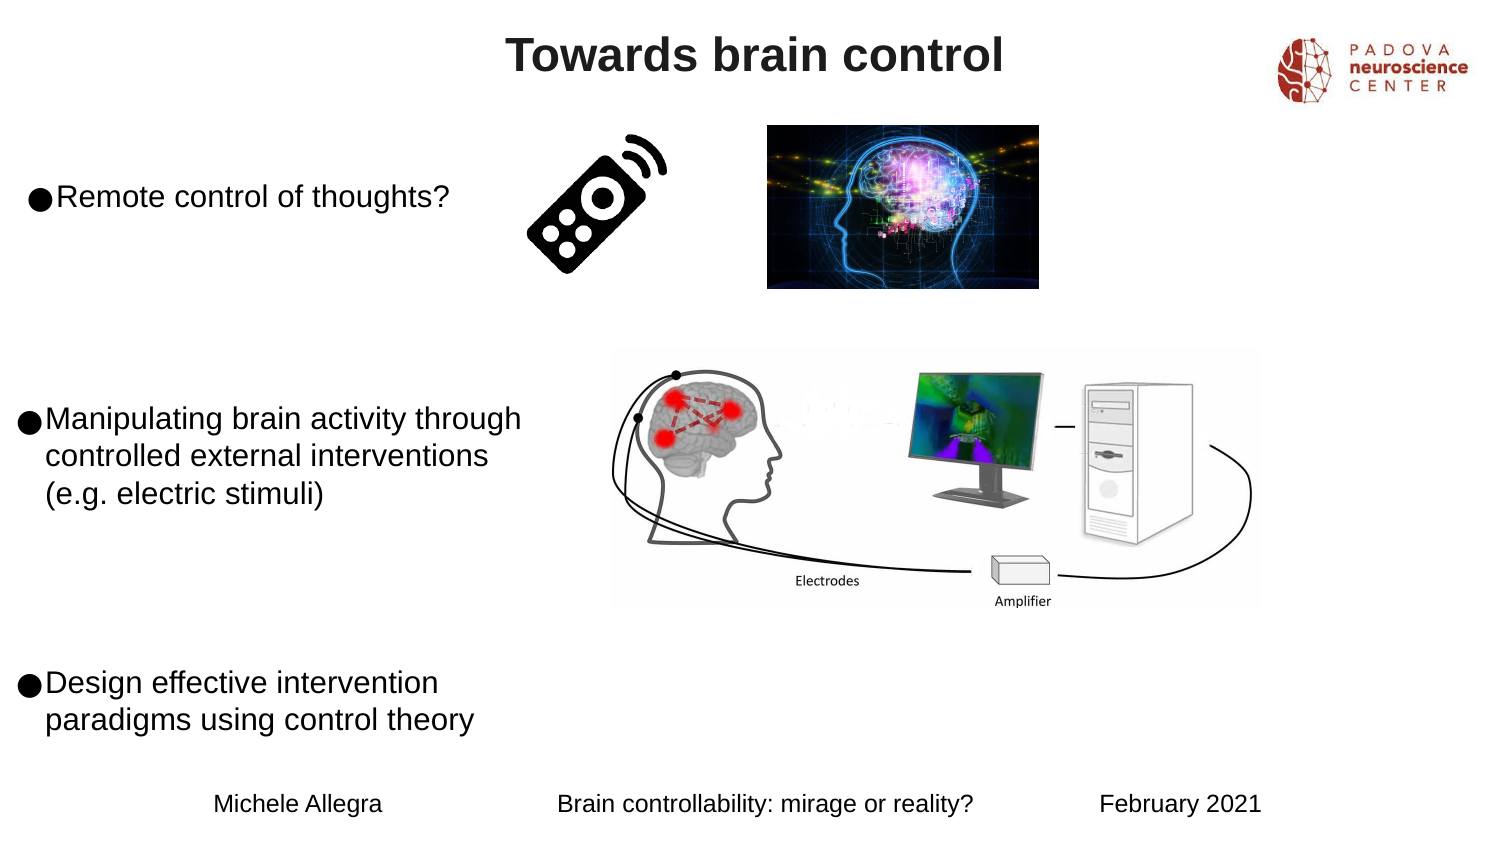

Towards brain control
Remote control of thoughts?
Manipulating brain activity through controlled external interventions (e.g. electric stimuli)
Design effective intervention paradigms using control theory
Michele Allegra Brain controllability: mirage or reality? February 2021